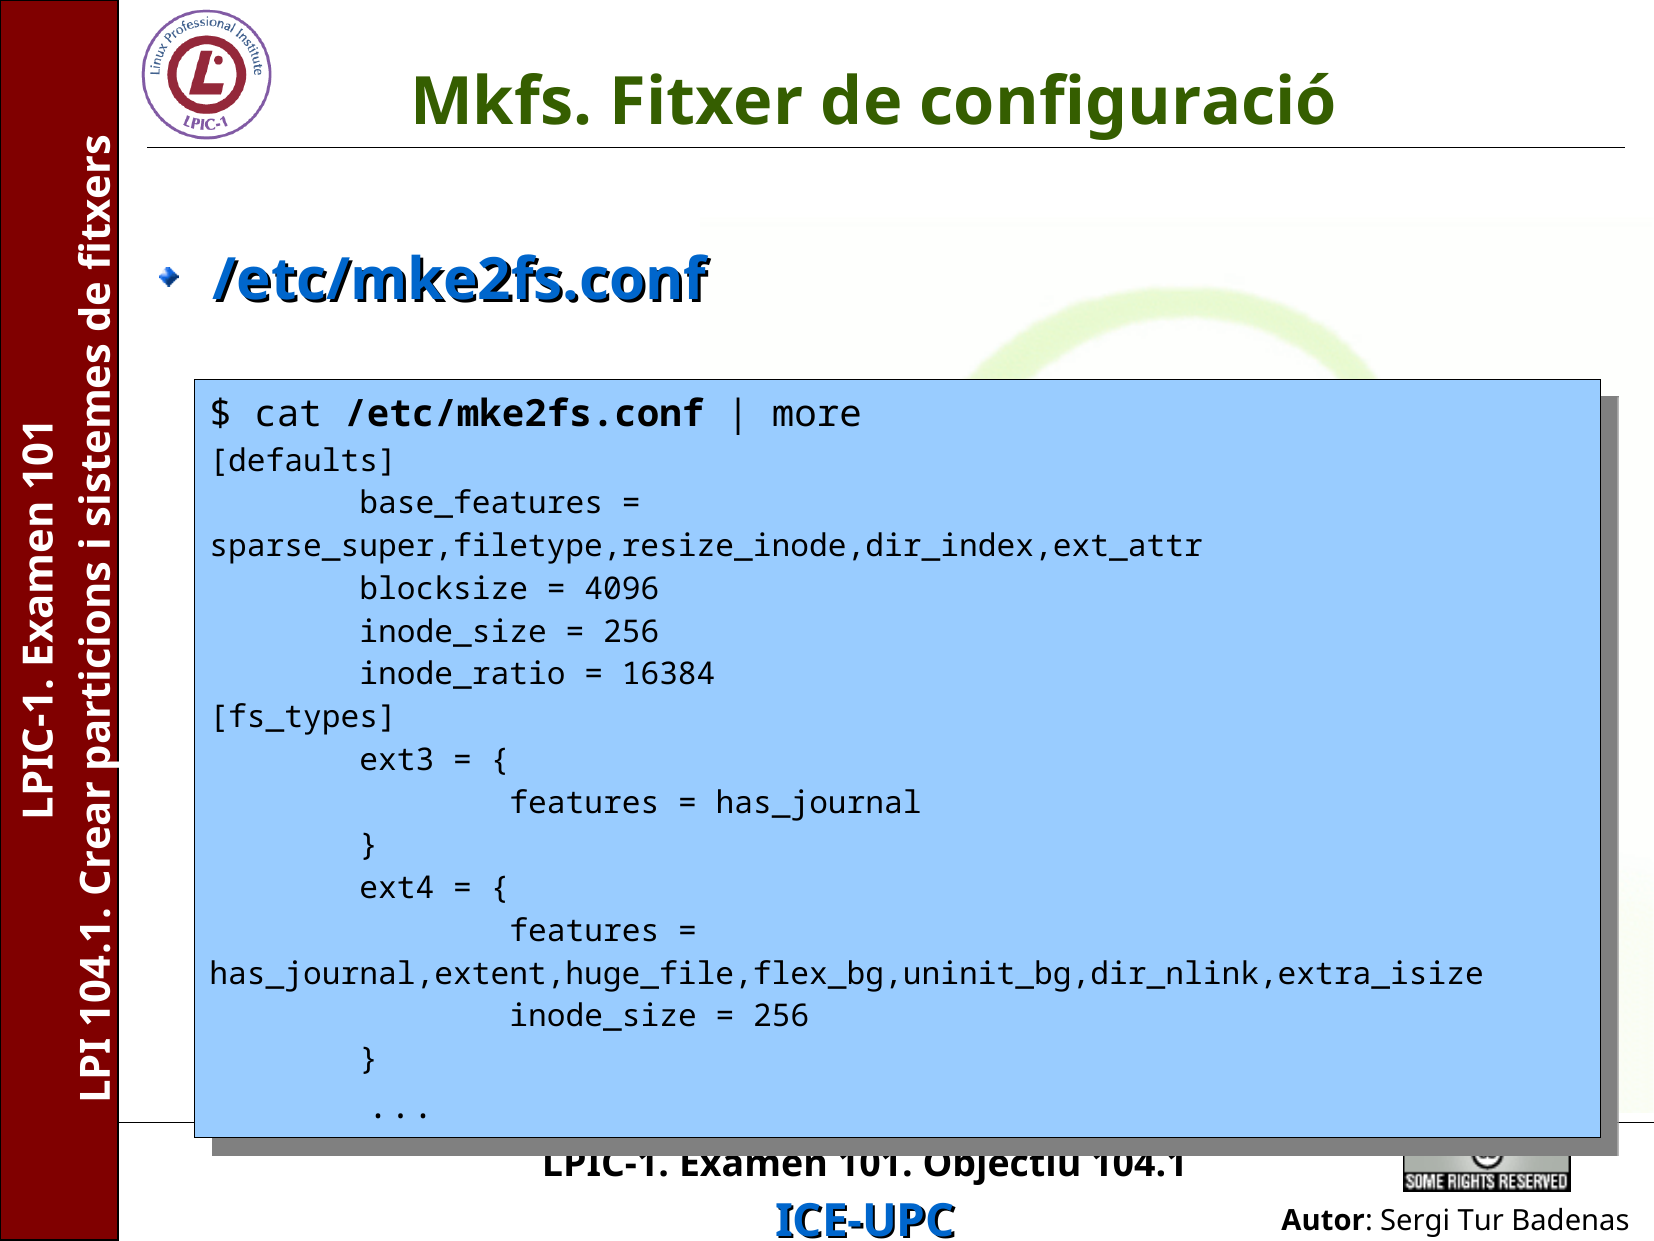

# Mkfs. Fitxer de configuració
/etc/mke2fs.conf
$ cat /etc/mke2fs.conf | more
[defaults]
 base_features = sparse_super,filetype,resize_inode,dir_index,ext_attr
 blocksize = 4096
 inode_size = 256
 inode_ratio = 16384
[fs_types]
 ext3 = {
 features = has_journal
 }
 ext4 = {
 features = has_journal,extent,huge_file,flex_bg,uninit_bg,dir_nlink,extra_isize
 inode_size = 256
 }
 ...